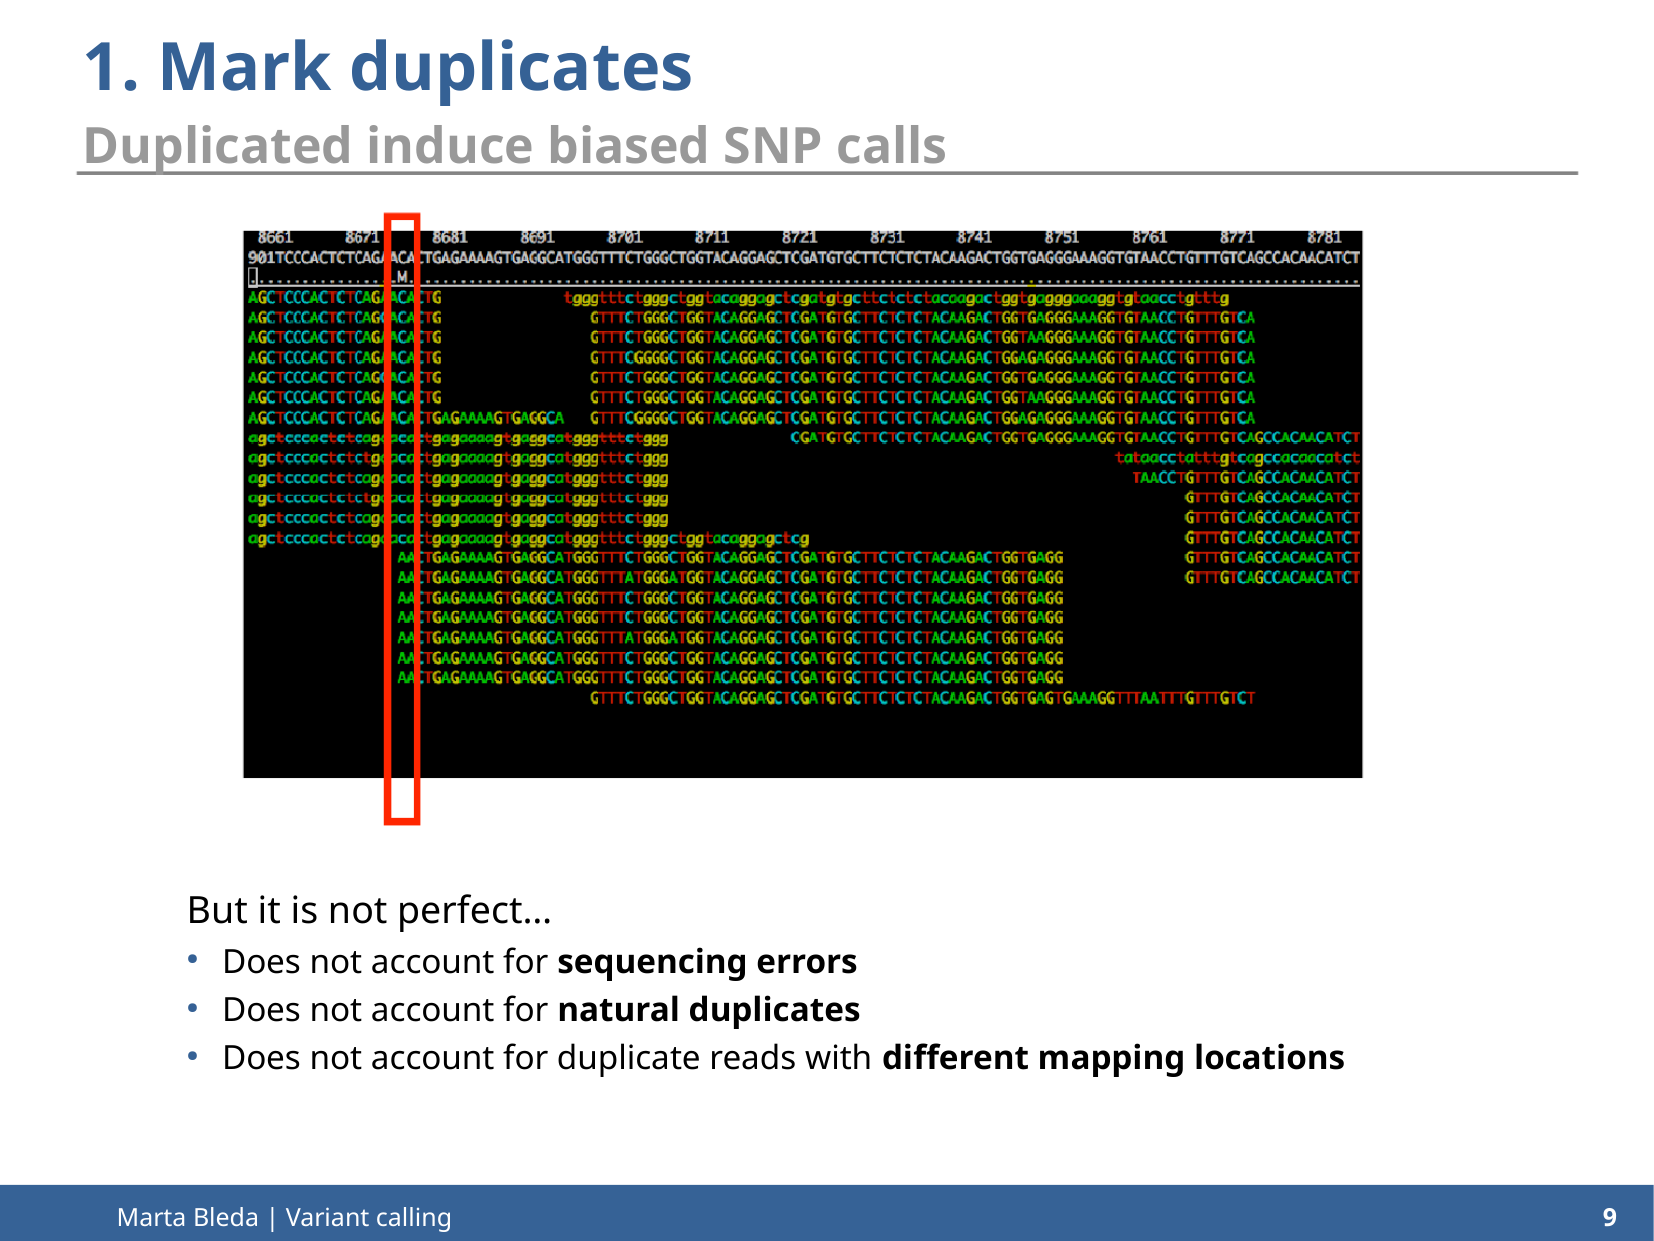

# 1. Mark duplicates Duplicated induce biased SNP calls
But it is not perfect…
Does not account for sequencing errors
Does not account for natural duplicates
Does not account for duplicate reads with different mapping locations
Marta Bleda | Variant calling
9